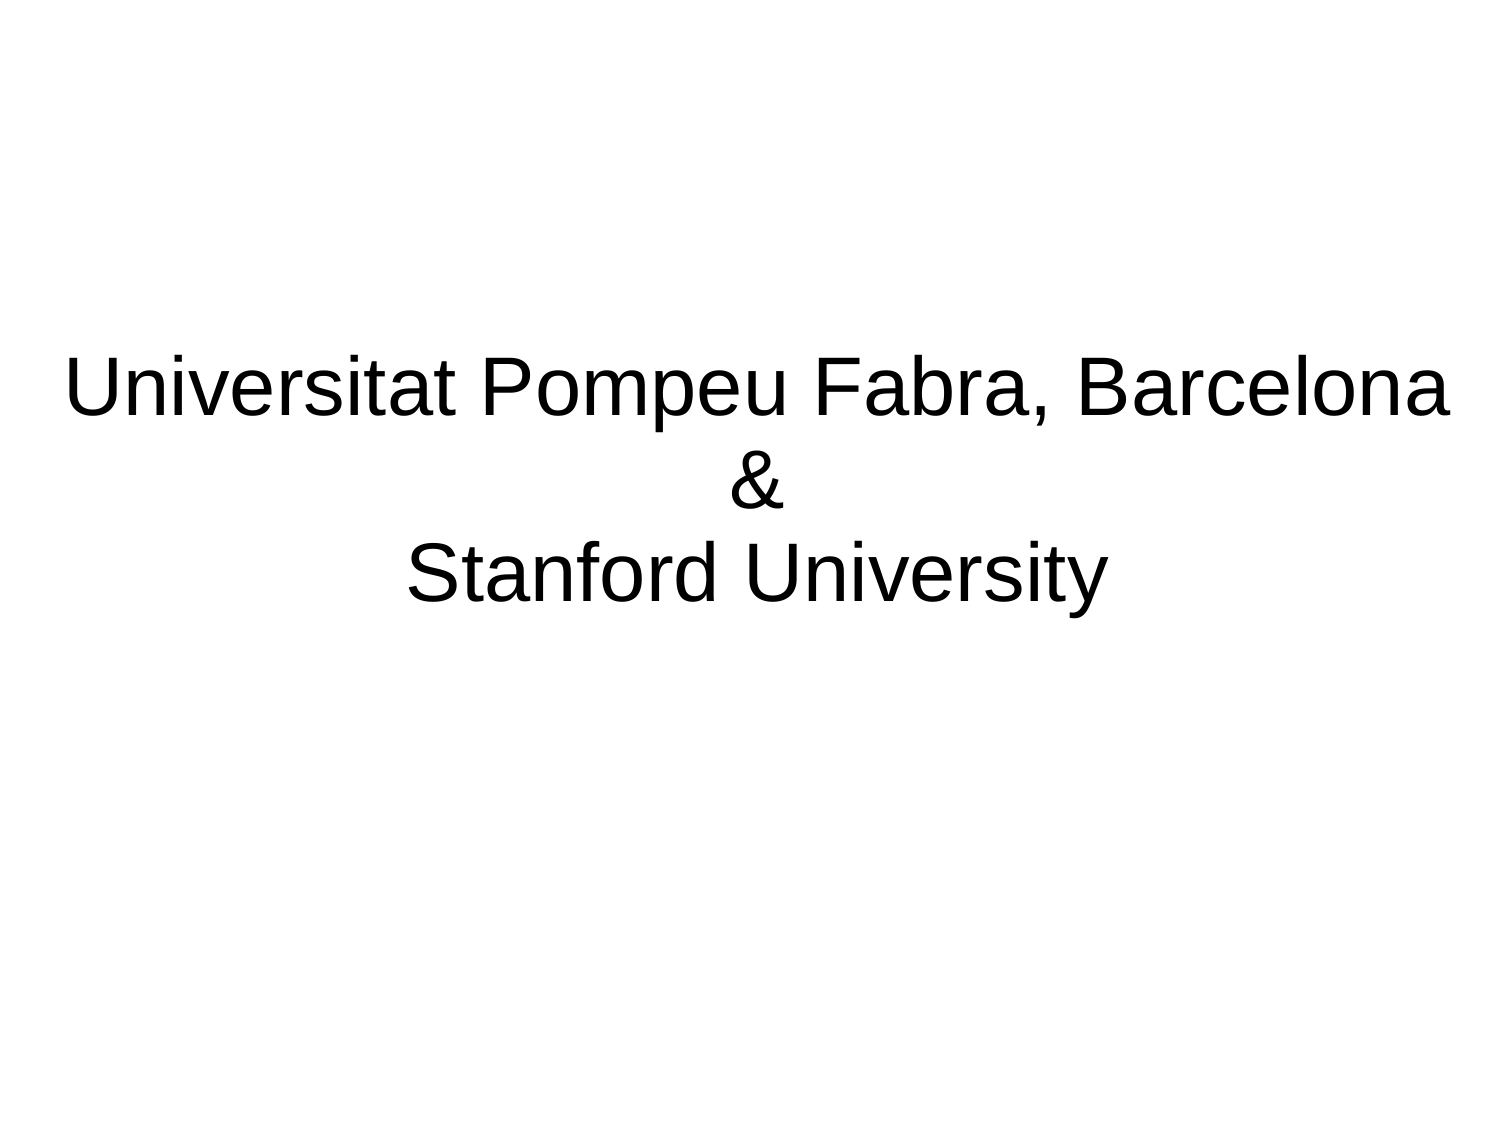

# Universitat Pompeu Fabra, Barcelona & Stanford University